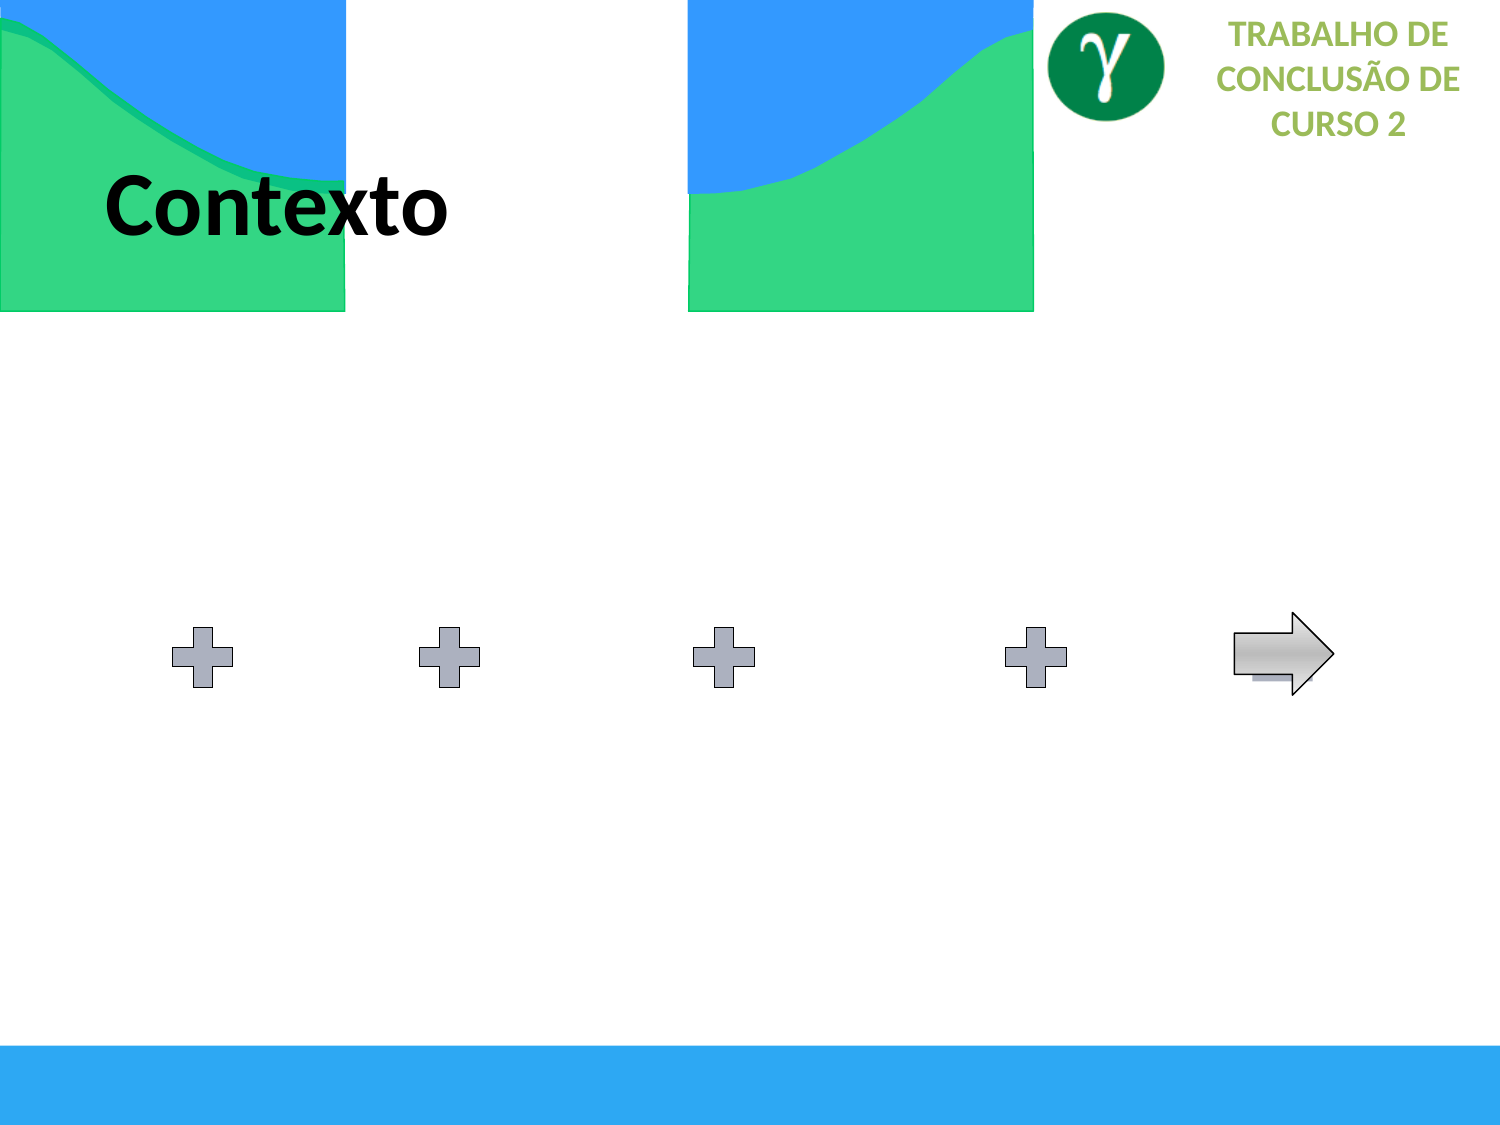

TRABALHO DE CONCLUSÃO DE CURSO 2
Contexto
Acórdão 2314/2013
Gestão de Contratos
Pensamento Lean
Scrum
Lei 8.666/93
IN 04/2010
Gestão de Contratos
Pensamento Lean
Lei 8.666/93
IN 04/2010
Scrum
Acórdão 2314/2013